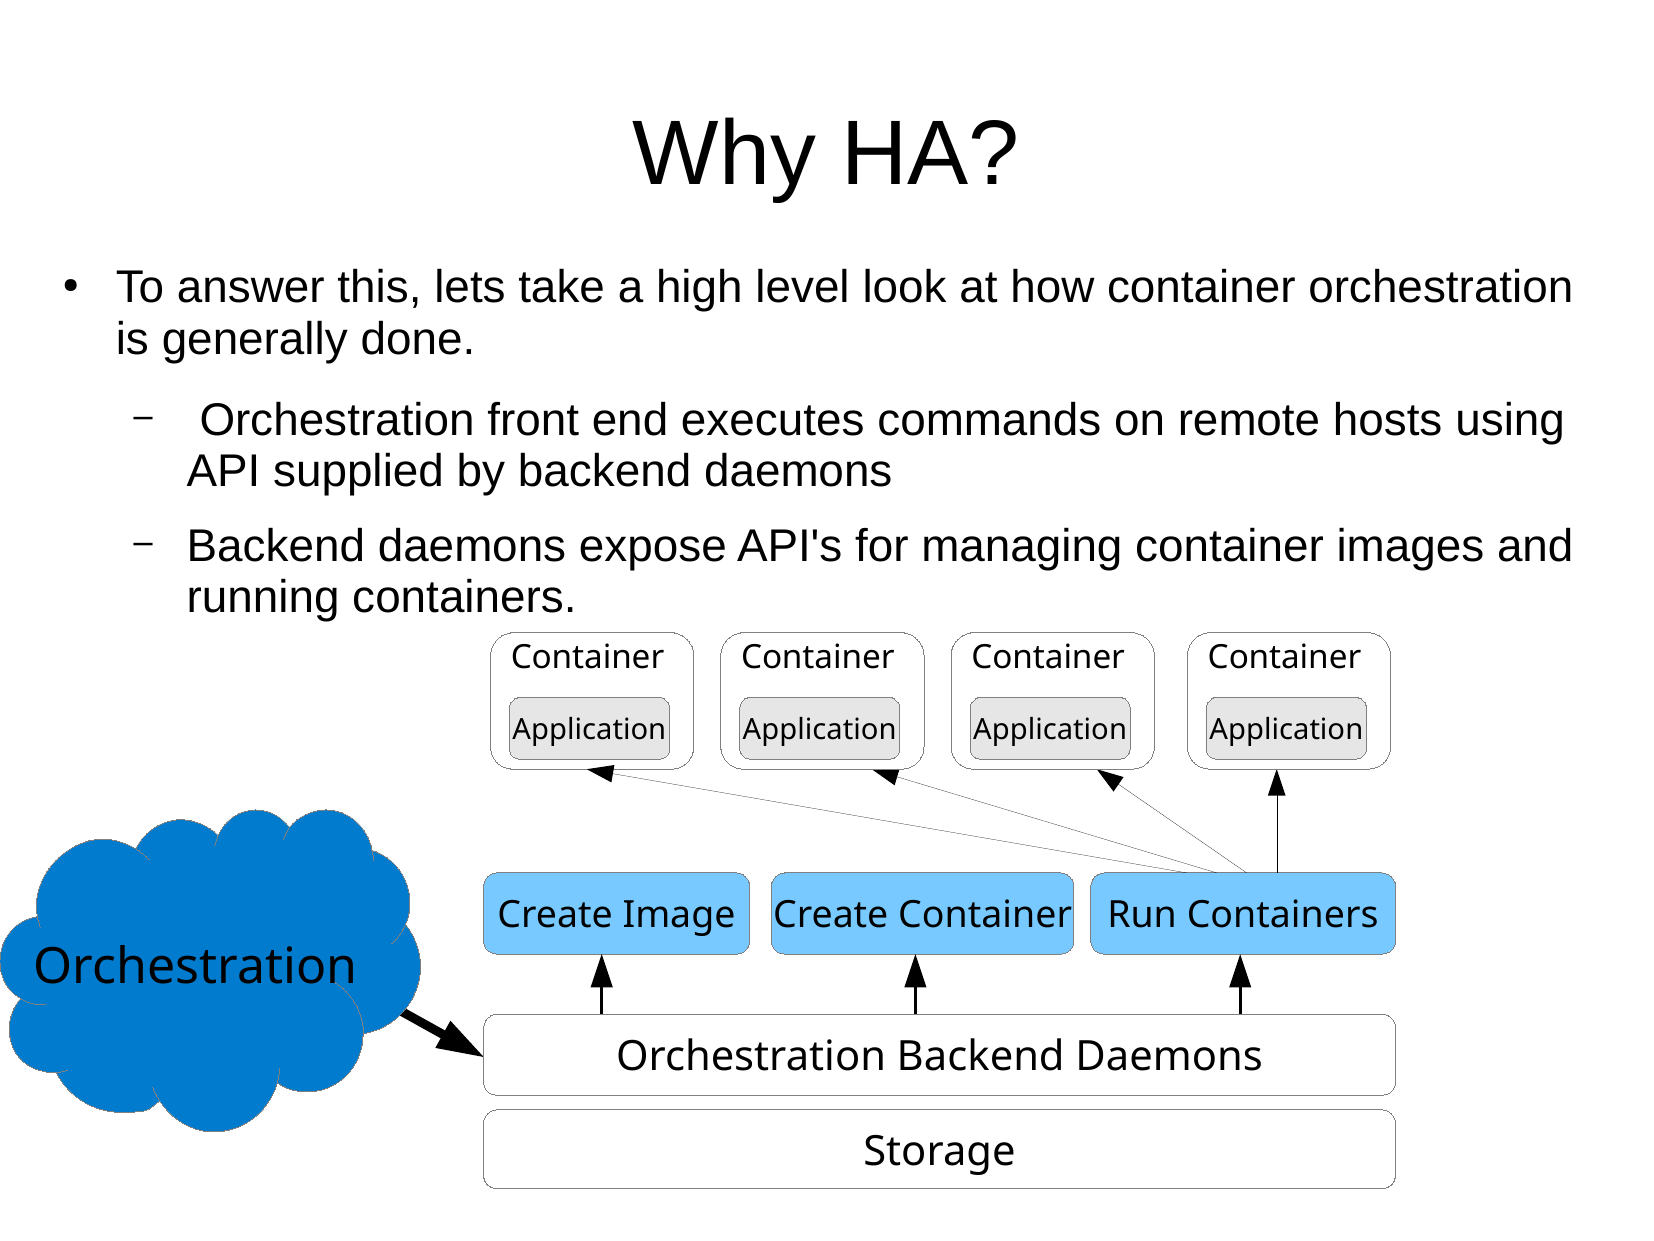

# Why HA?
To answer this, lets take a high level look at how container orchestration is generally done.
 Orchestration front end executes commands on remote hosts using API supplied by backend daemons
Backend daemons expose API's for managing container images and running containers.
Container
Container
Container
Container
Application
Application
Application
Application
Orchestration
Create Image
Create Container
Run Containers
Orchestration Backend Daemons
Storage